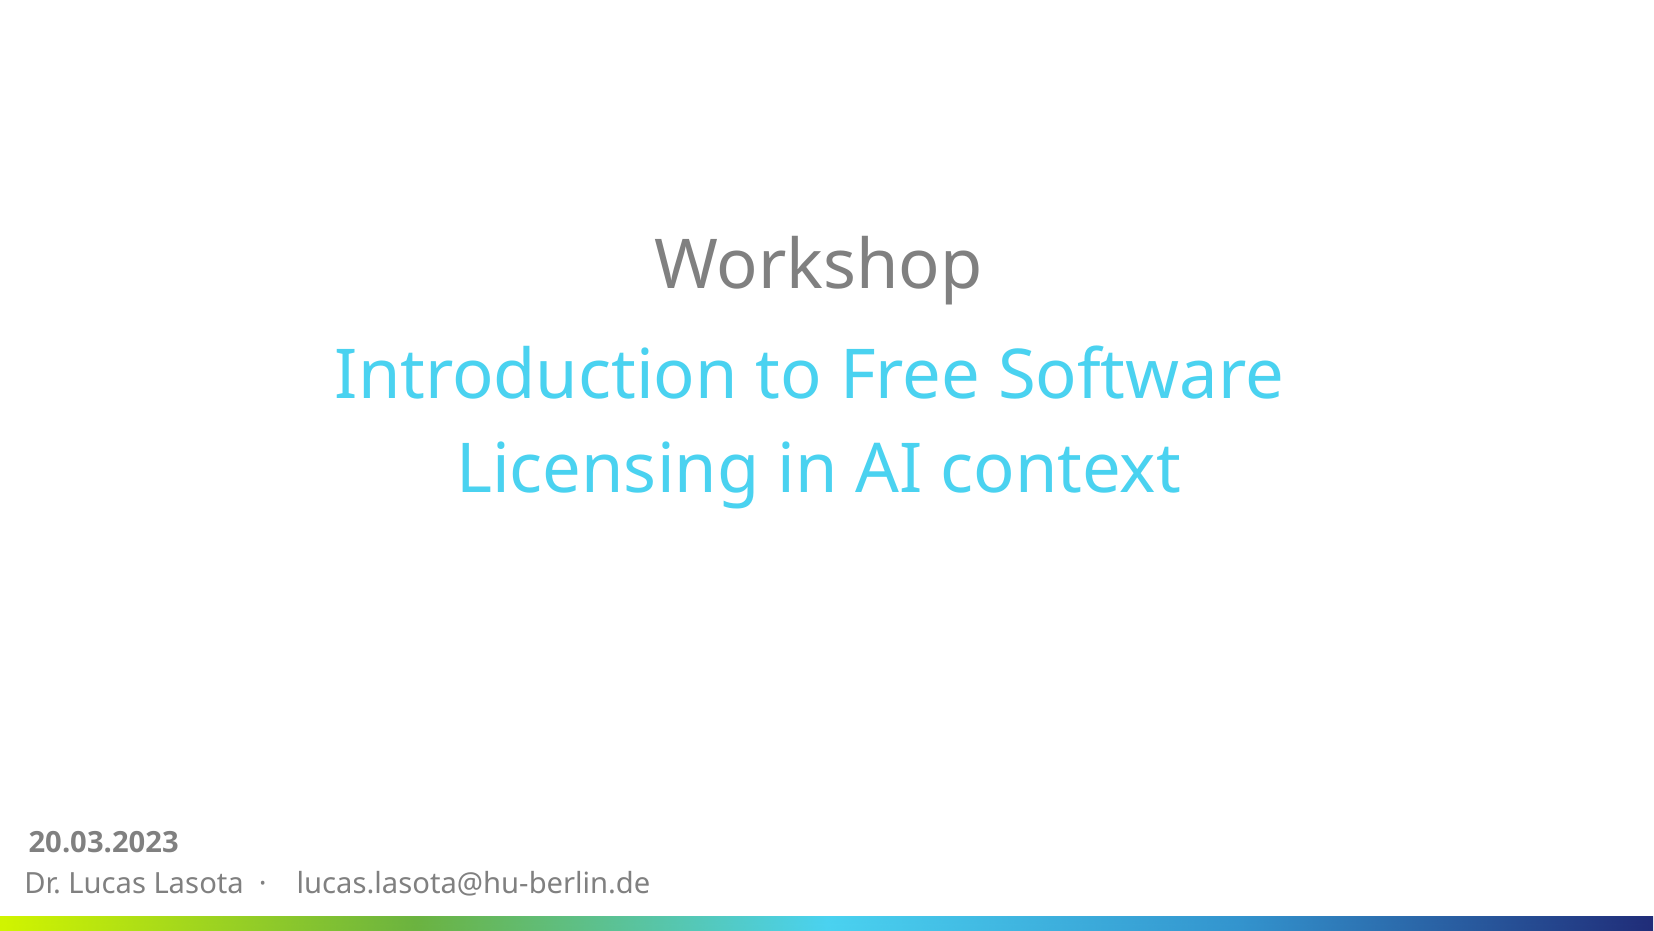

# Workshop
Introduction to Free Software Licensing in AI context